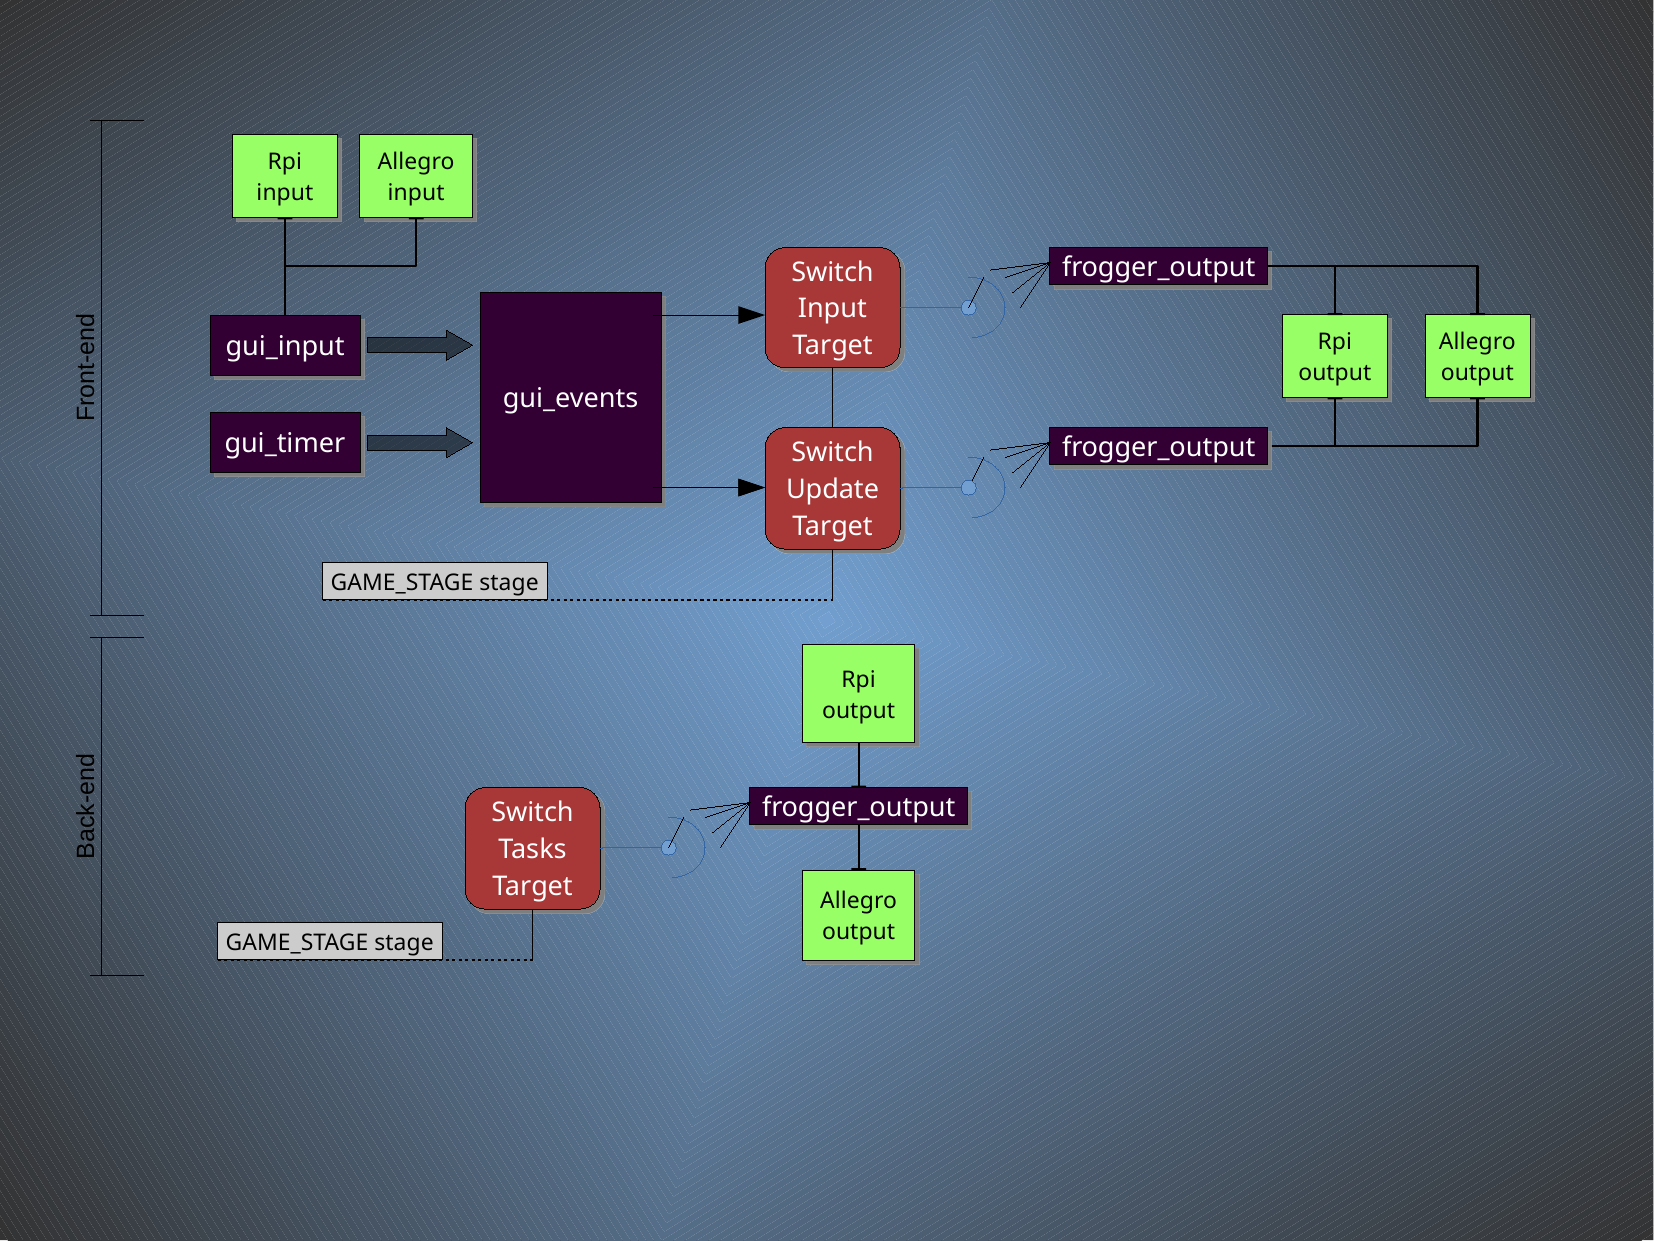

Rpi
input
Allegro
input
Switch
Input
Target
frogger_output
gui_events
gui_input
Rpi
output
Allegro
output
gui_timer
Switch
Update
Target
frogger_output
frogger_output
GAME_STAGE stage
Rpi
output
Switch
Tasks
Target
frogger_output
frogger_output
Allegro
output
GAME_STAGE stage